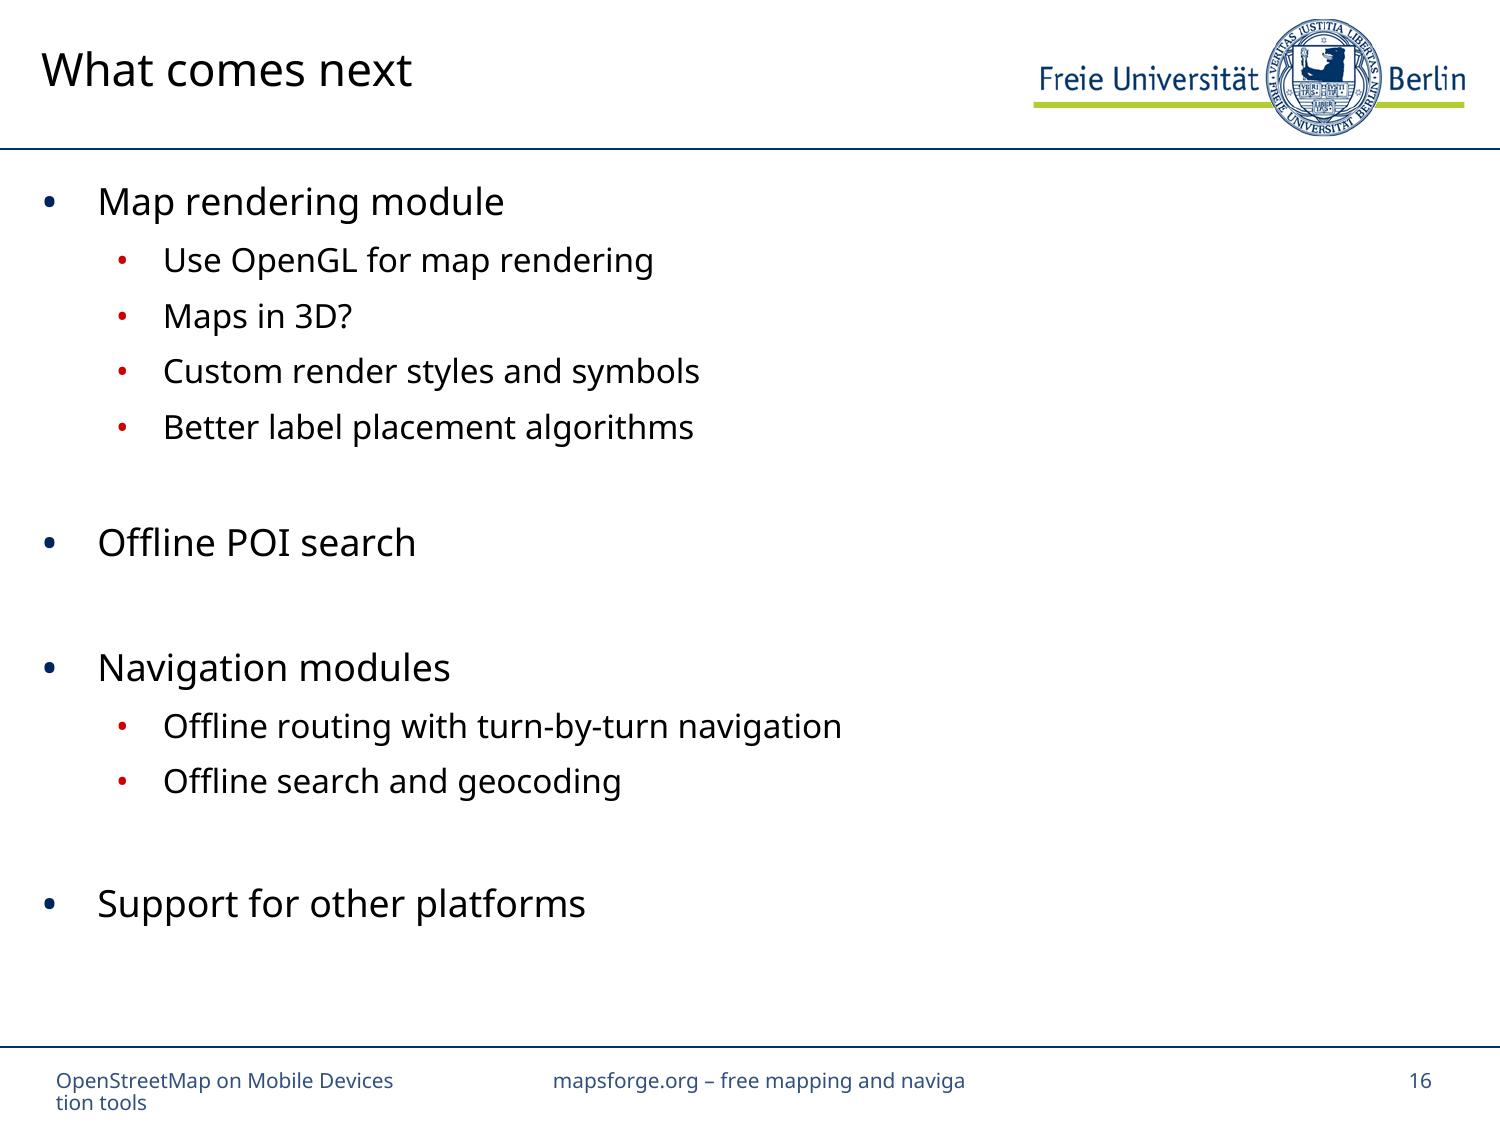

# What comes next
Map rendering module
Use OpenGL for map rendering
Maps in 3D?
Custom render styles and symbols
Better label placement algorithms
Offline POI search
Navigation modules
Offline routing with turn-by-turn navigation
Offline search and geocoding
Support for other platforms
OpenStreetMap on Mobile Devices mapsforge.org – free mapping and navigation tools
16